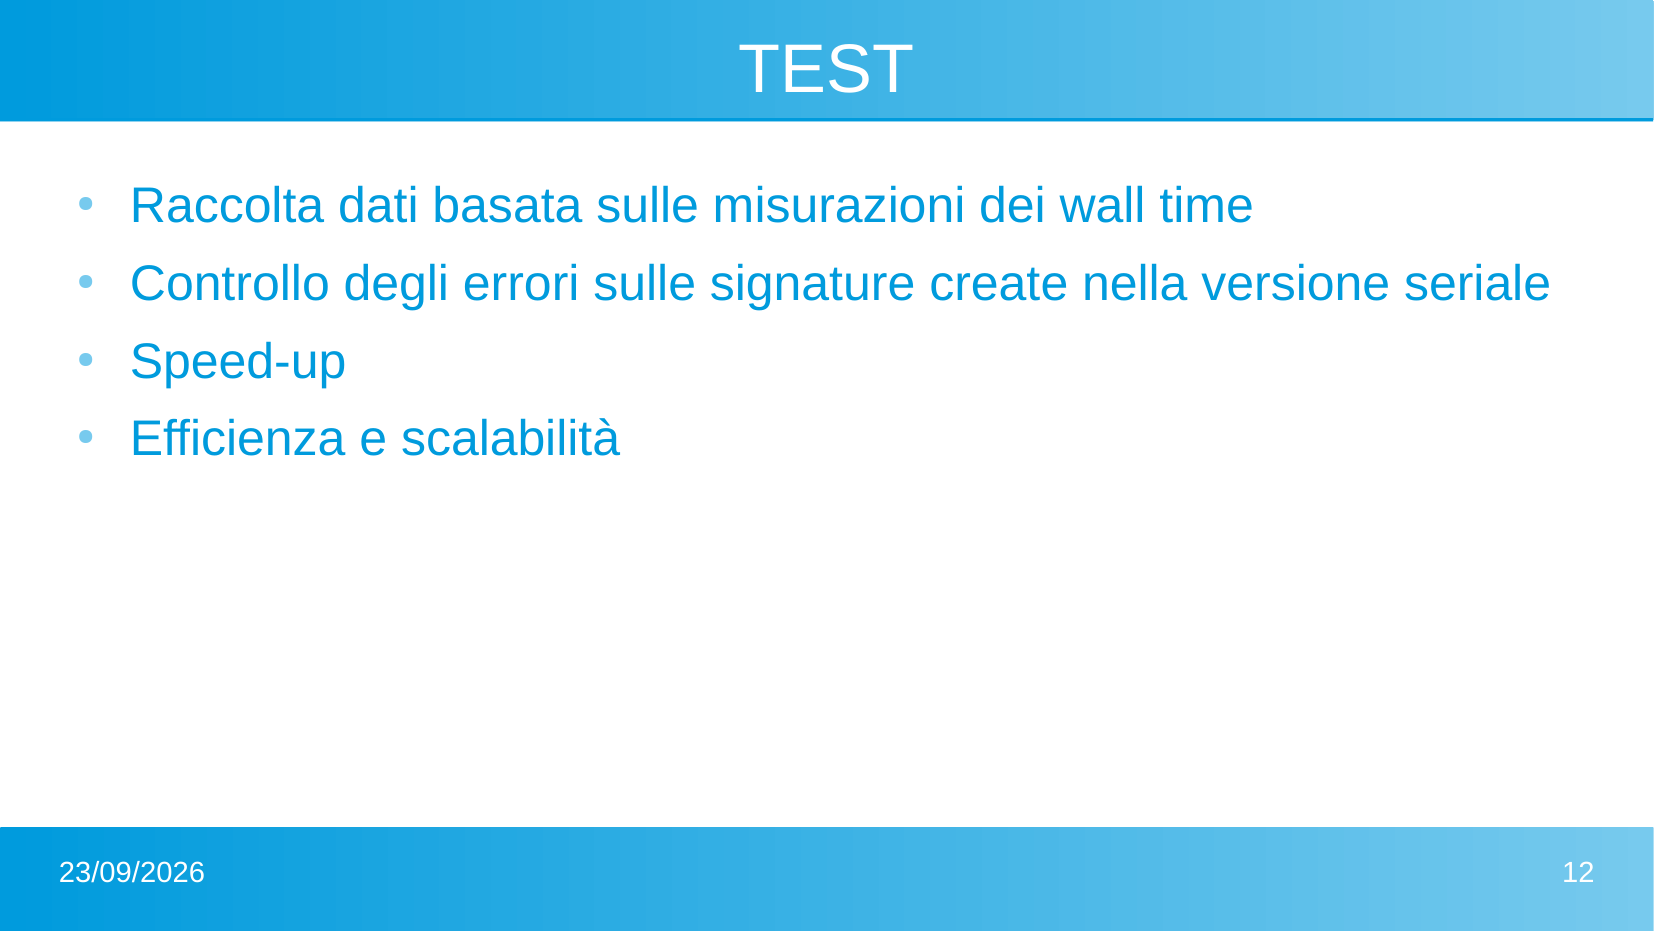

# TEST
Raccolta dati basata sulle misurazioni dei wall time
Controllo degli errori sulle signature create nella versione seriale
Speed-up
Efficienza e scalabilità
12